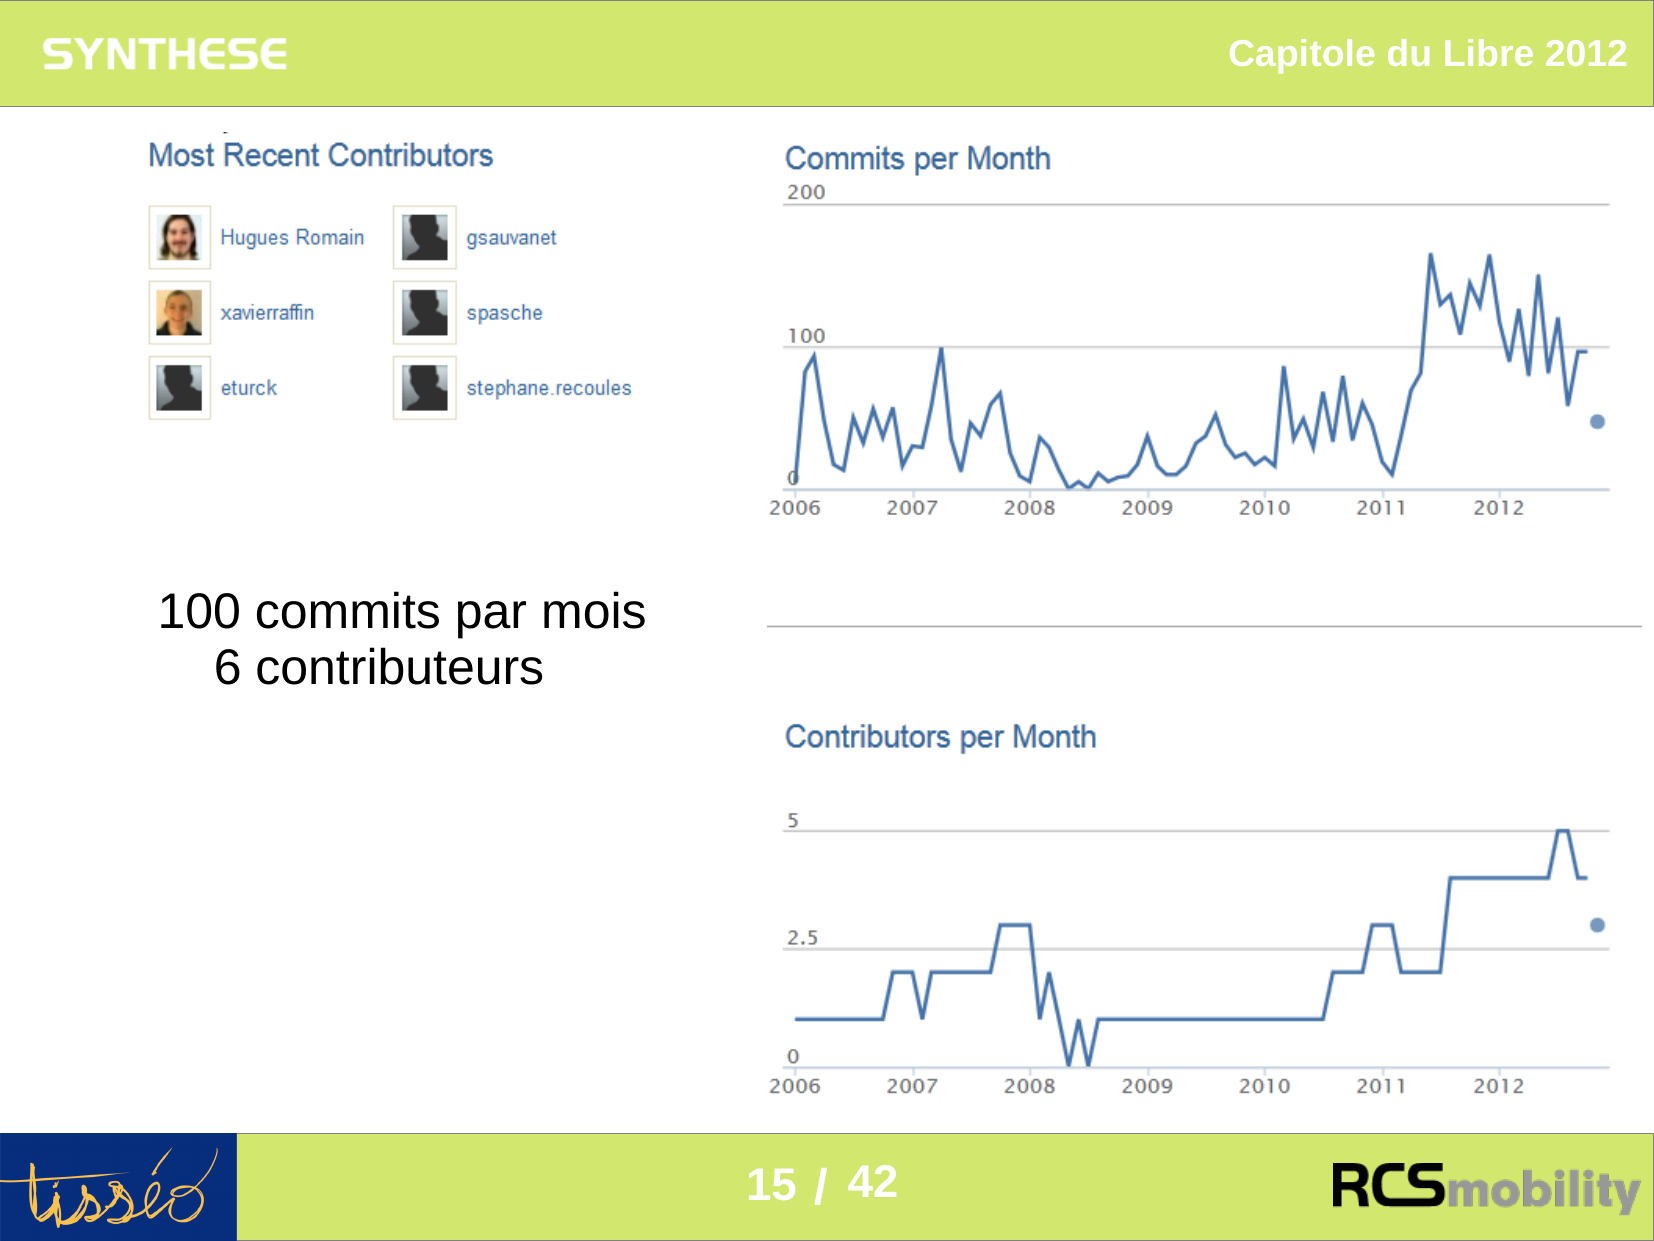

Capitole du Libre 2012
# 100 commits par mois
 6 contributeurs
15
/
42